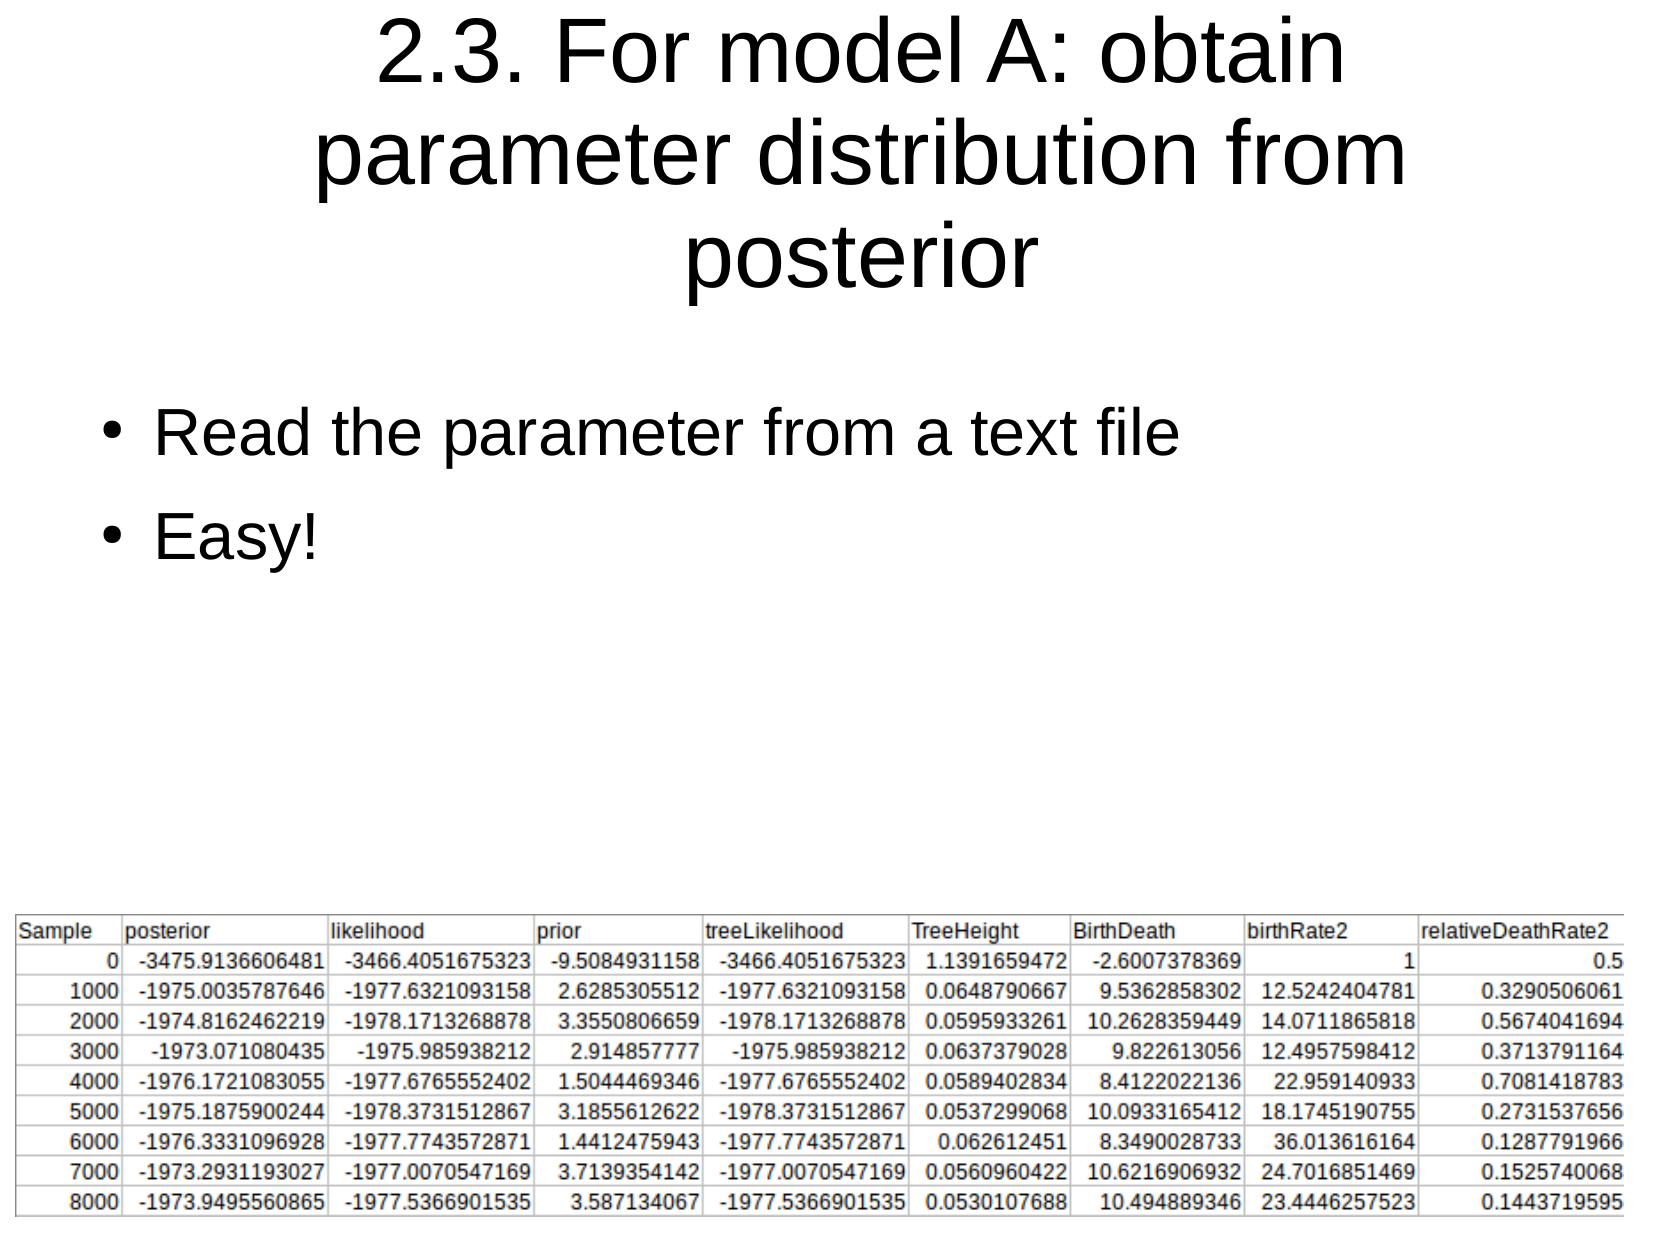

# 2.3. For model A: obtain parameter distribution from posterior
Read the parameter from a text file
Easy!